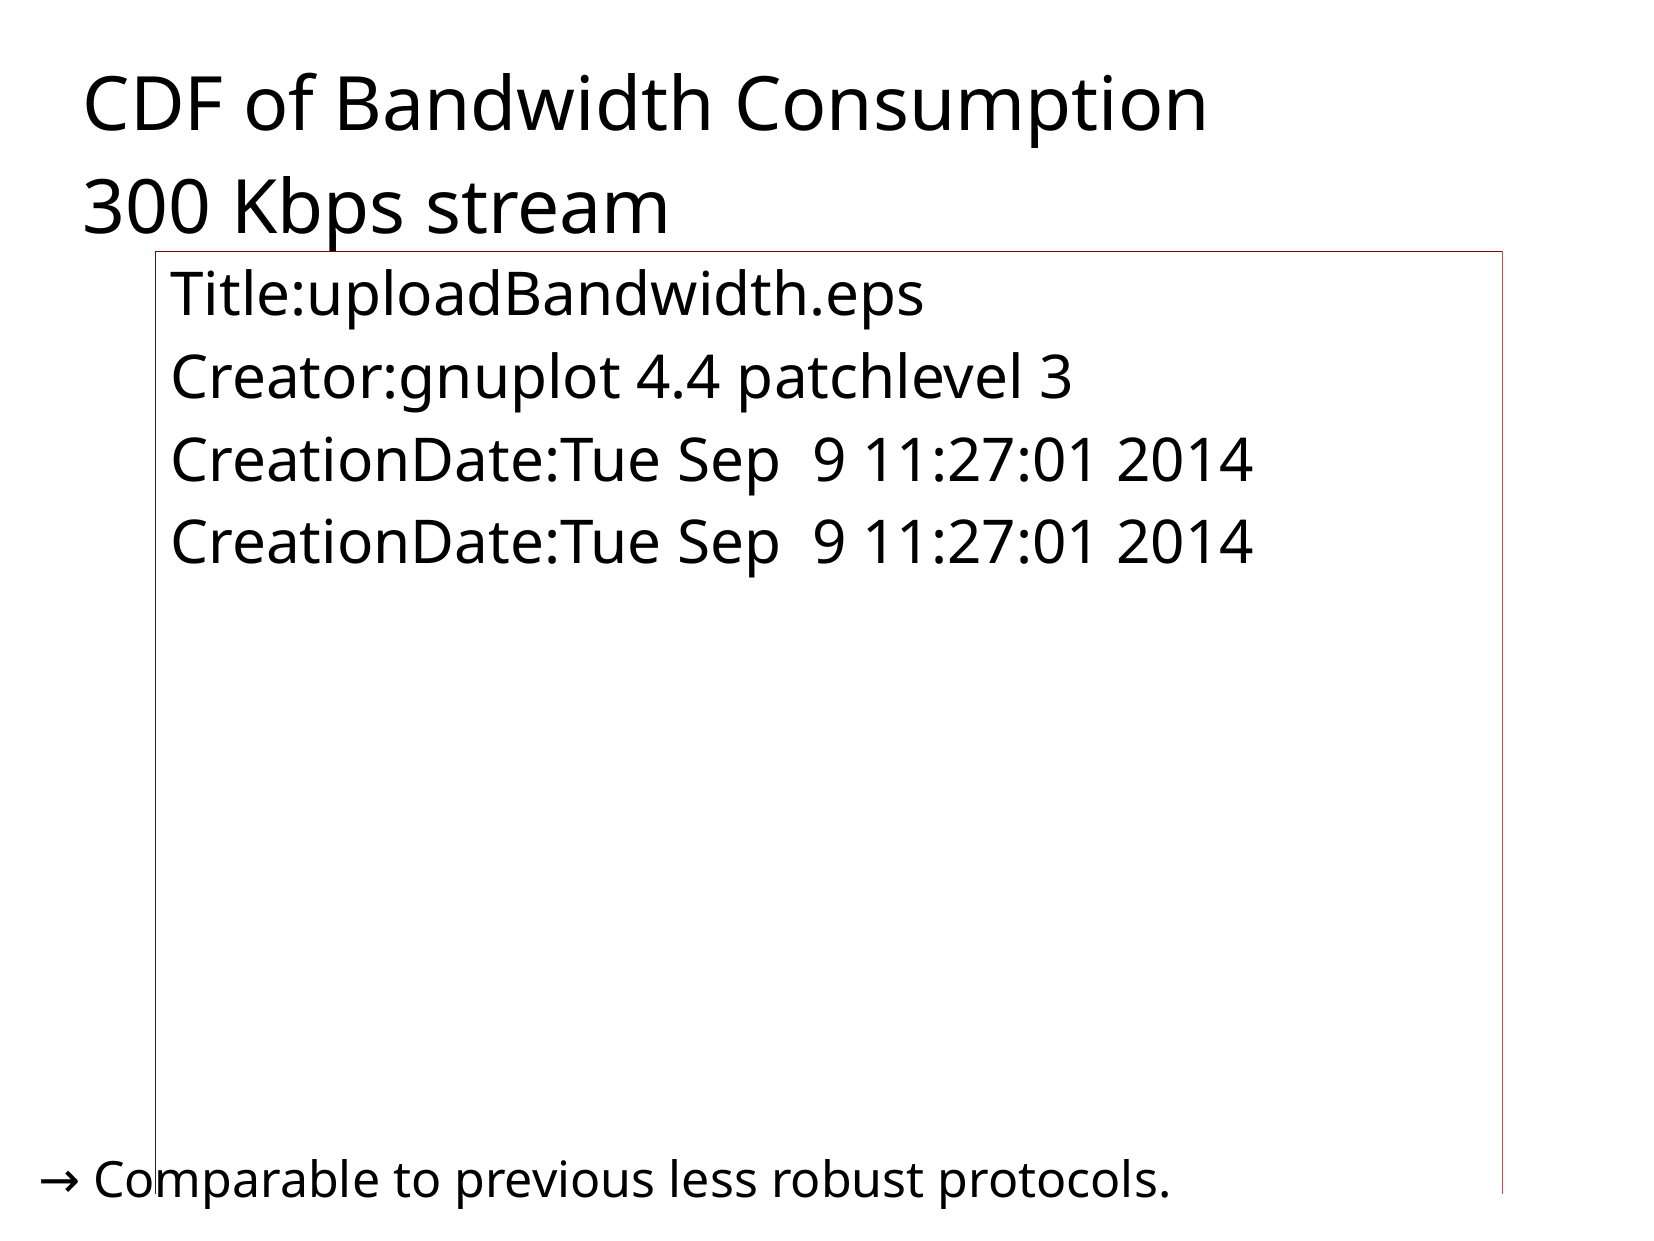

# CDF of Bandwidth Consumption 300 Kbps stream
→ Comparable to previous less robust protocols.